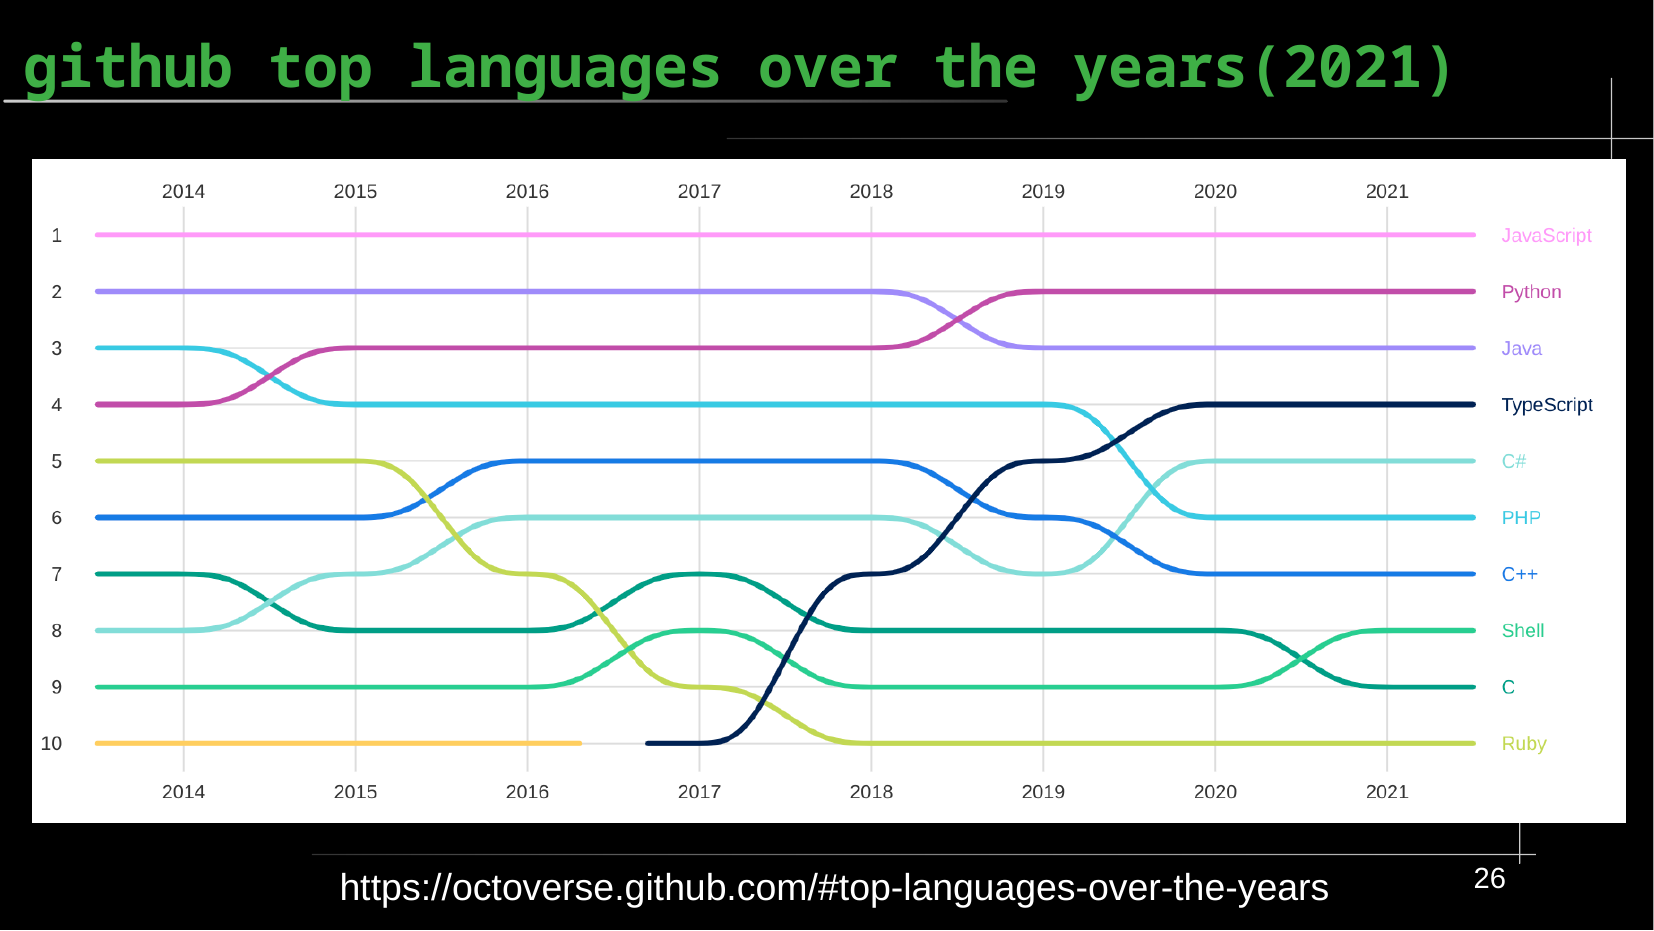

# github top languages over the years(2021)
https://octoverse.github.com/#top-languages-over-the-years
26